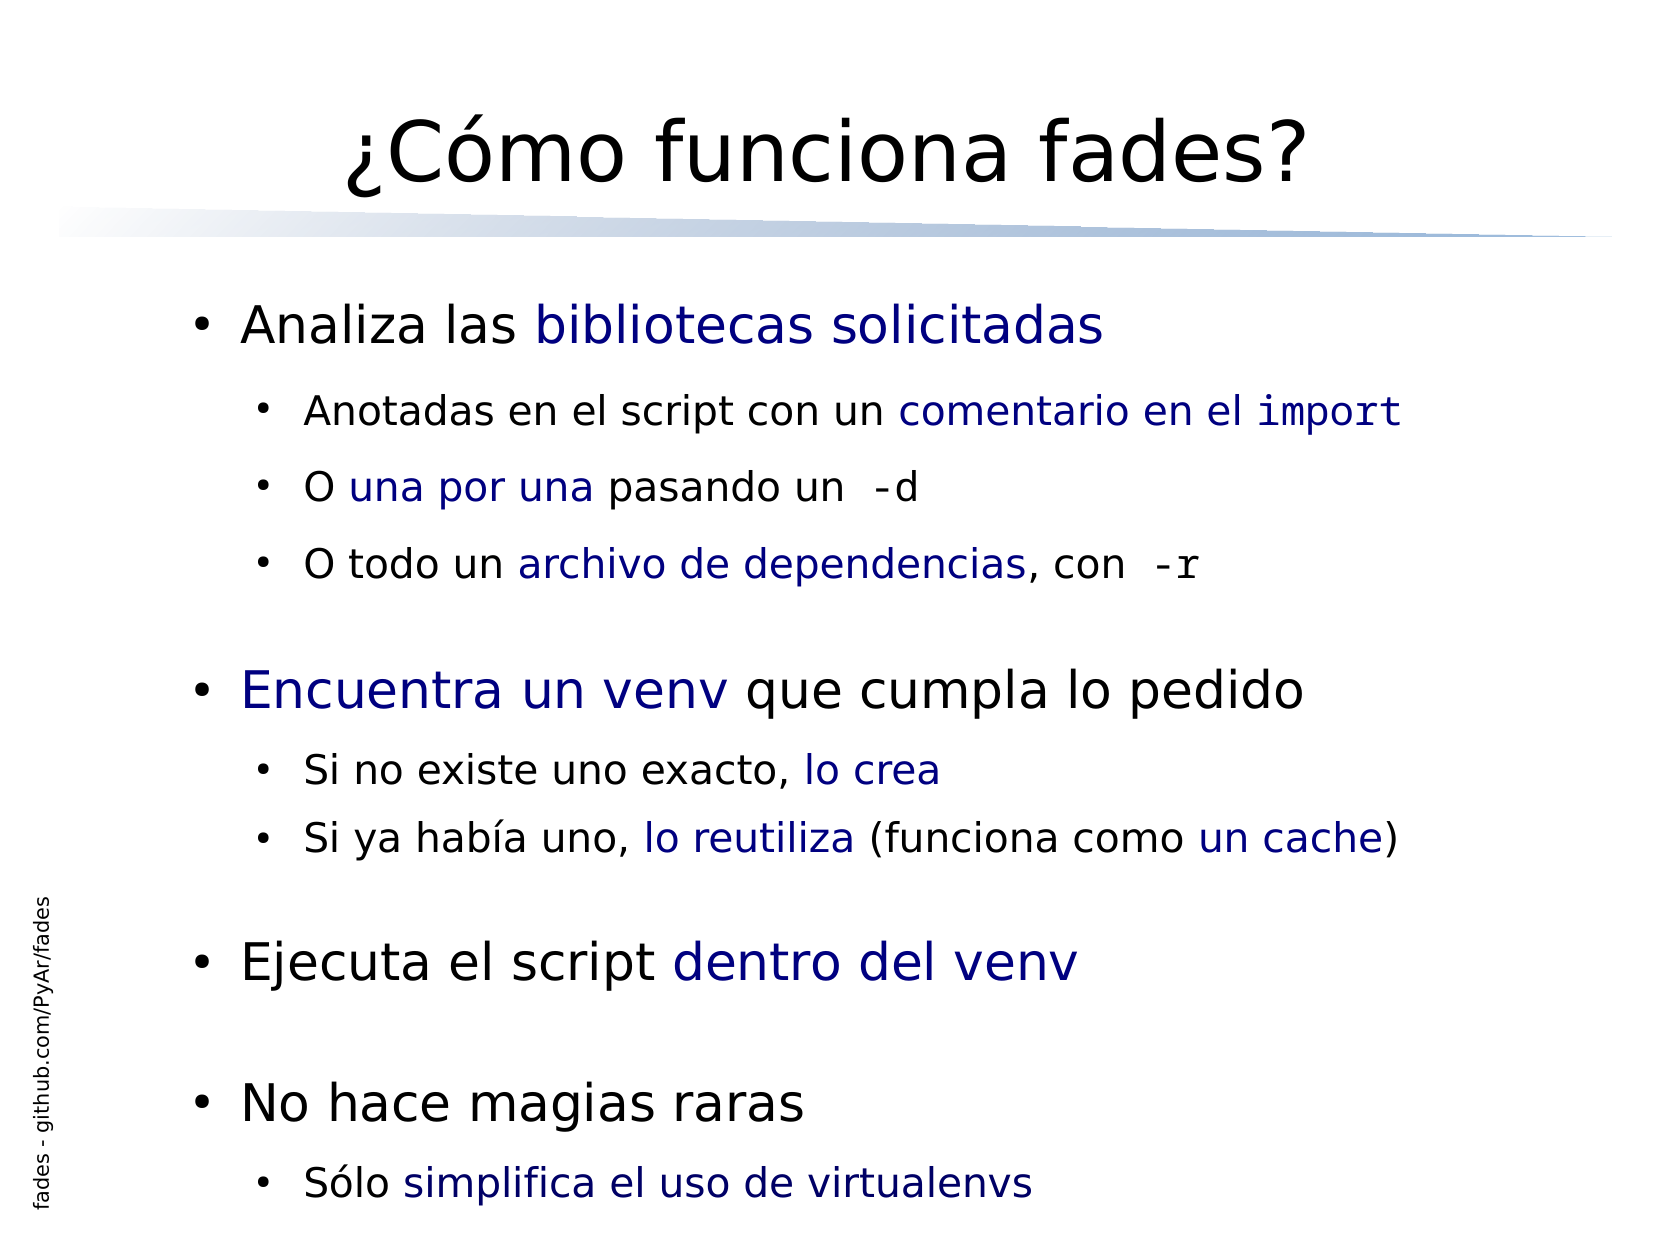

# ¿Cómo funciona fades?
Analiza las bibliotecas solicitadas
Anotadas en el script con un comentario en el import
O una por una pasando un -d
O todo un archivo de dependencias, con -r
Encuentra un venv que cumpla lo pedido
Si no existe uno exacto, lo crea
Si ya había uno, lo reutiliza (funciona como un cache)
Ejecuta el script dentro del venv
No hace magias raras
Sólo simplifica el uso de virtualenvs